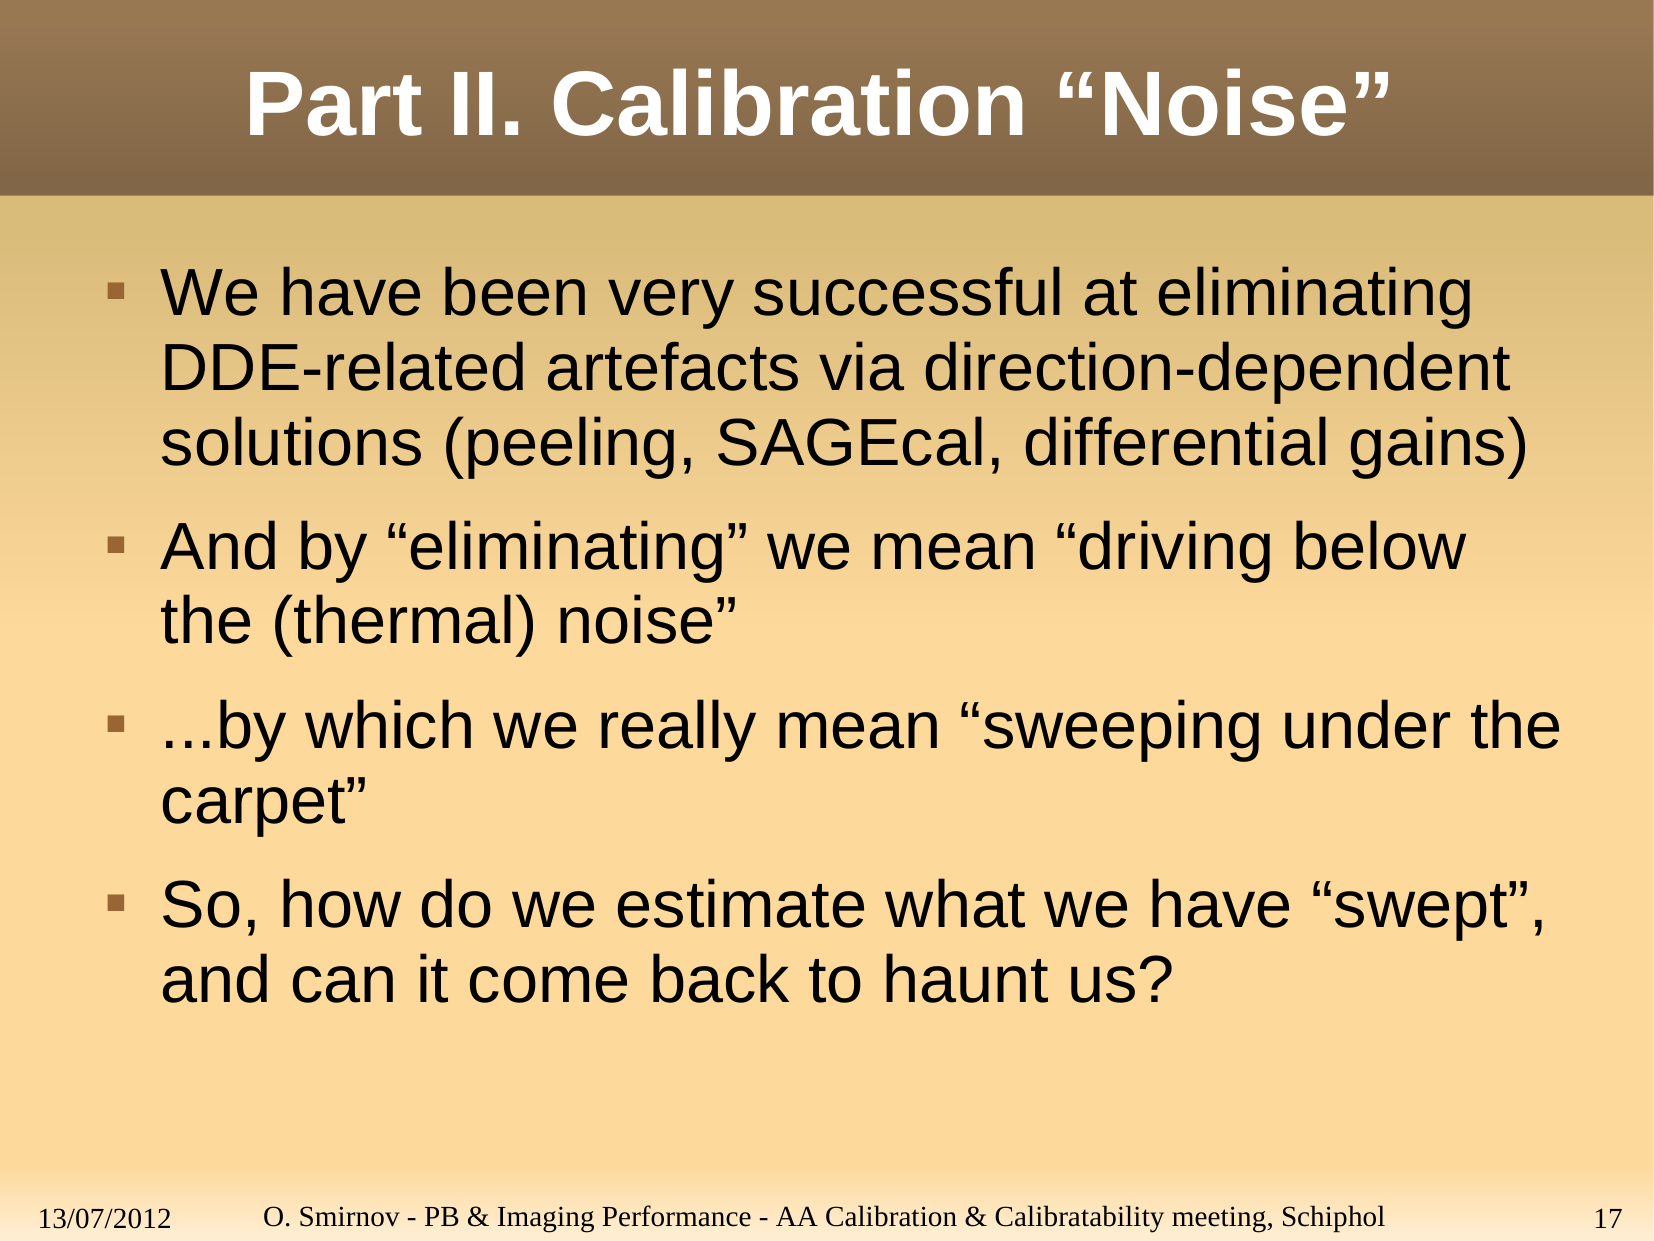

# Part II. Calibration “Noise”
We have been very successful at eliminating DDE-related artefacts via direction-dependent solutions (peeling, SAGEcal, differential gains)
And by “eliminating” we mean “driving below the (thermal) noise”
...by which we really mean “sweeping under the carpet”
So, how do we estimate what we have “swept”, and can it come back to haunt us?
O. Smirnov - PB & Imaging Performance - AA Calibration & Calibratability meeting, Schiphol
13/07/2012
17